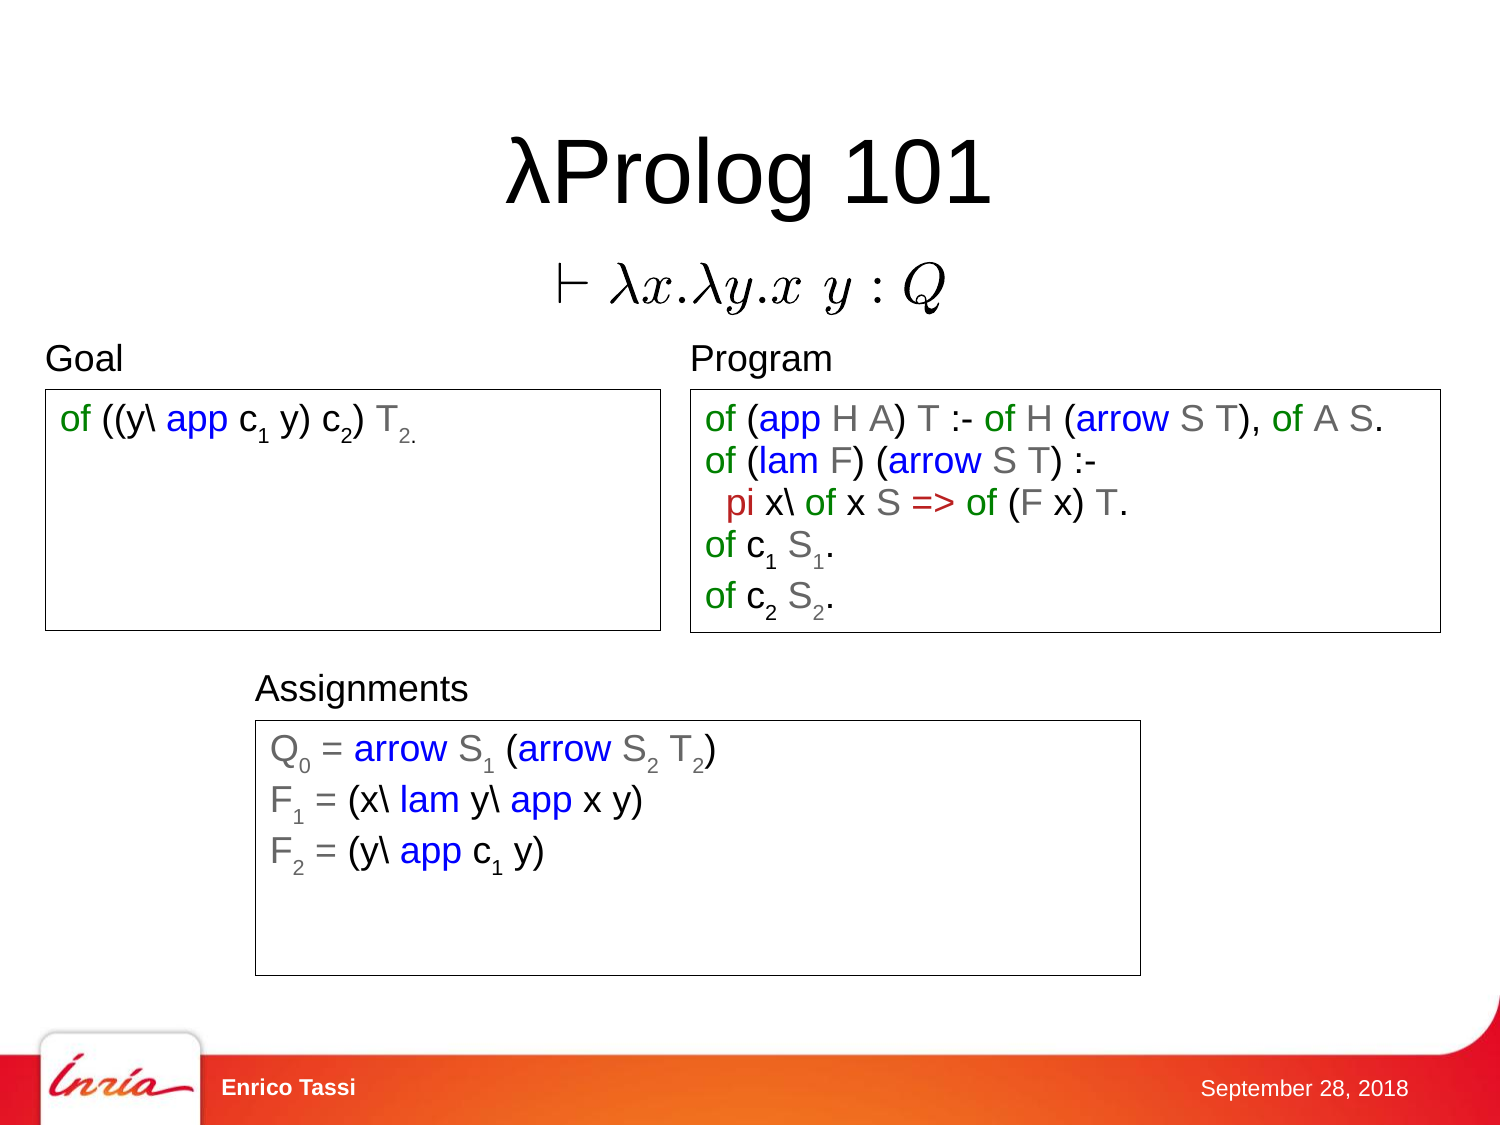

# λProlog 101
Goal
Program
of ((y\ app c1 y) c2) T2.
of (app H A) T :- of H (arrow S T), of A S.
of (lam F) (arrow S T) :-
 pi x\ of x S => of (F x) T.
of c1 S1.
of c2 S2.
Assignments
Q0 = arrow S1 (arrow S2 T2)
F1 = (x\ lam y\ app x y)
F2 = (y\ app c1 y)